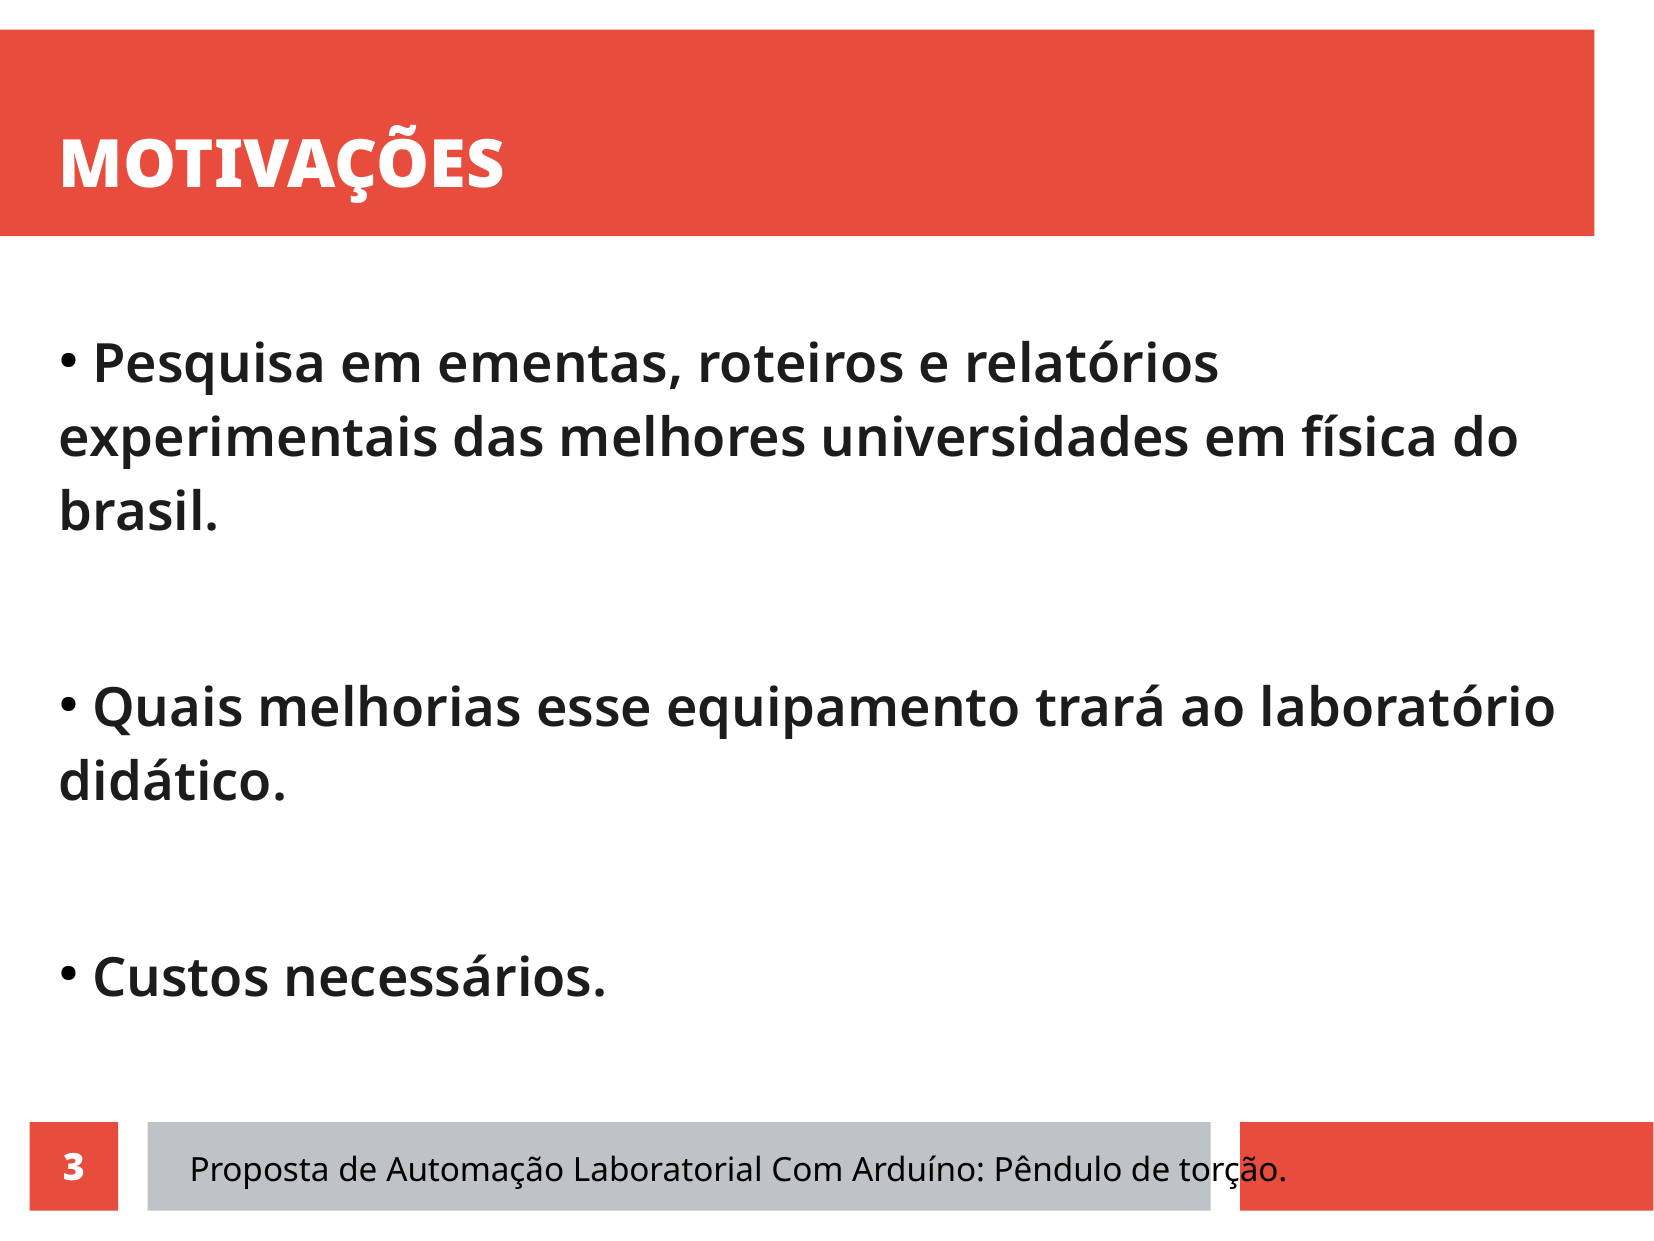

# MOTIVAÇÕES
 Pesquisa em ementas, roteiros e relatórios experimentais das melhores universidades em física do brasil.
 Quais melhorias esse equipamento trará ao laboratório didático.
 Custos necessários.
3
Proposta de Automação Laboratorial Com Arduíno: Pêndulo de torção.